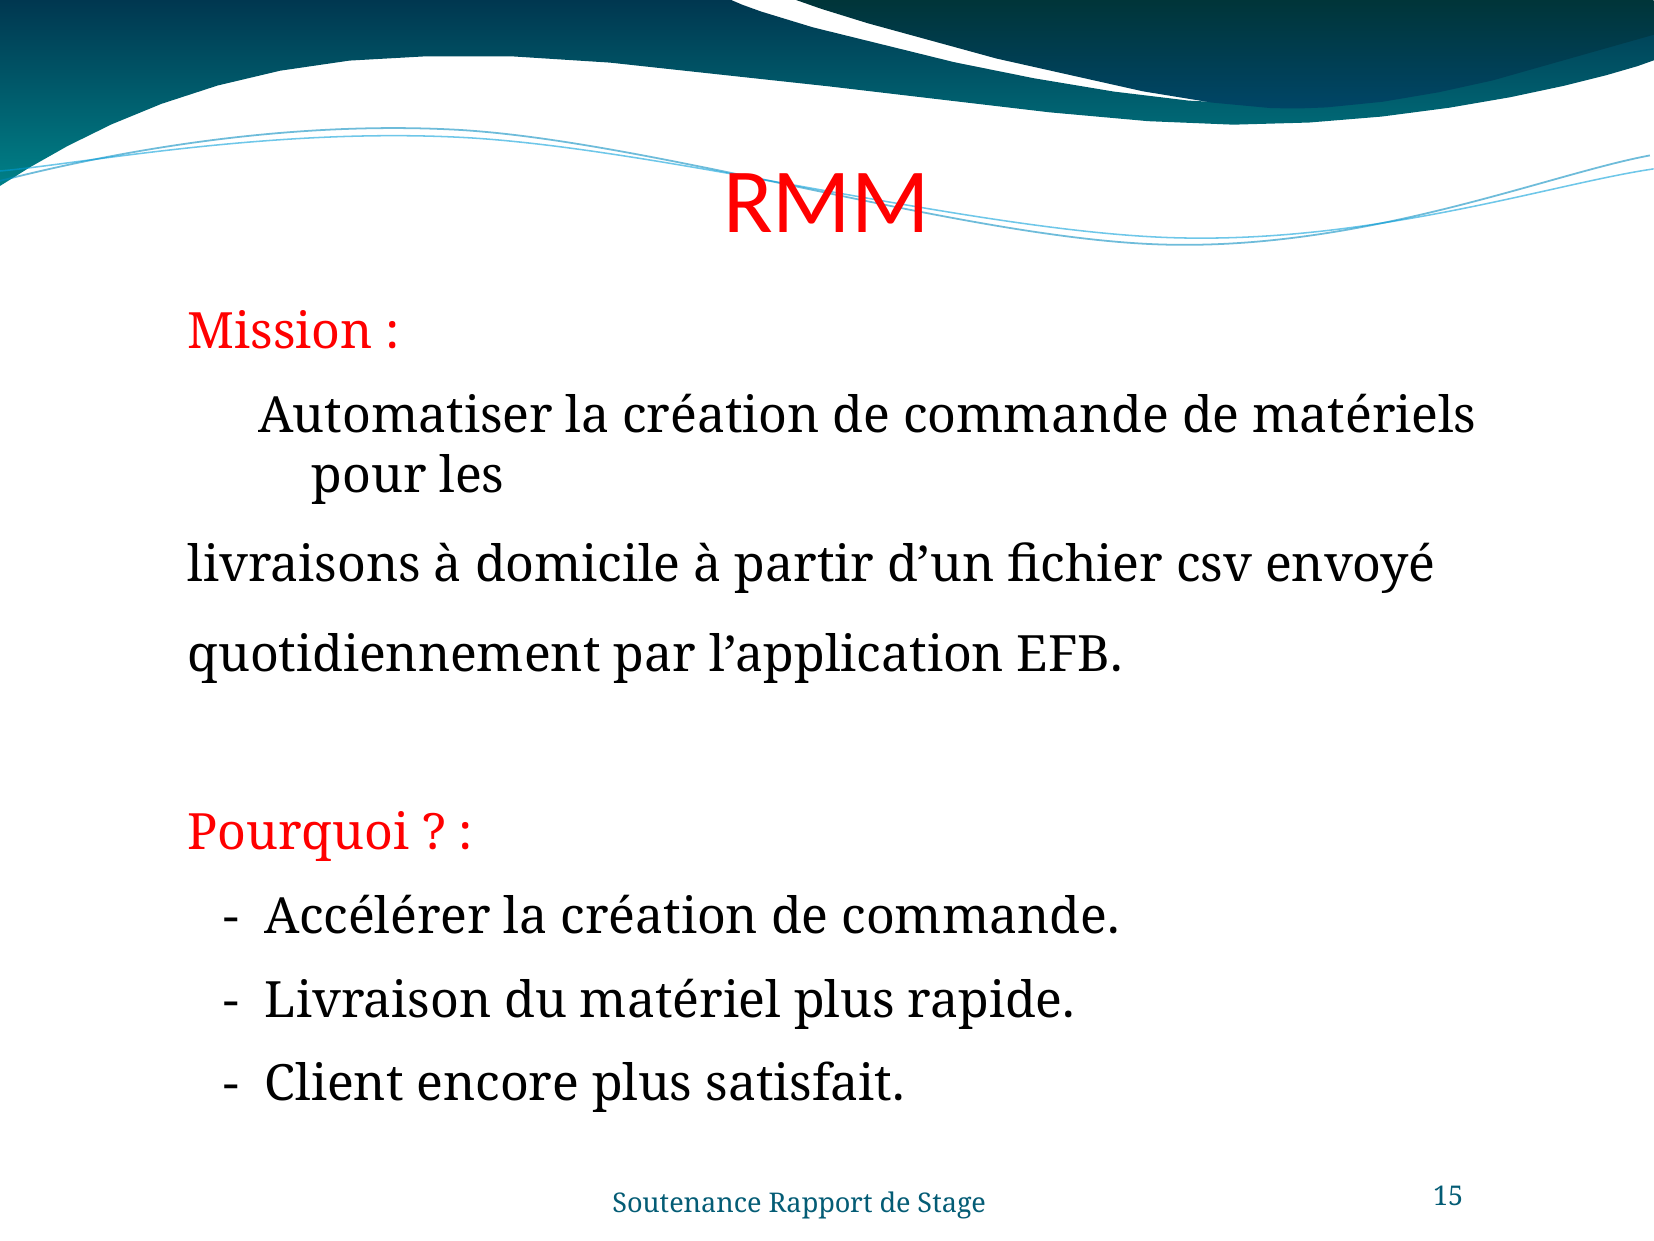

RMM
# Mission :
Automatiser la création de commande de matériels pour les
livraisons à domicile à partir d’un fichier csv envoyé
quotidiennement par l’application EFB.
Pourquoi ? :
- Accélérer la création de commande.
- Livraison du matériel plus rapide.
- Client encore plus satisfait.
Soutenance Rapport de Stage